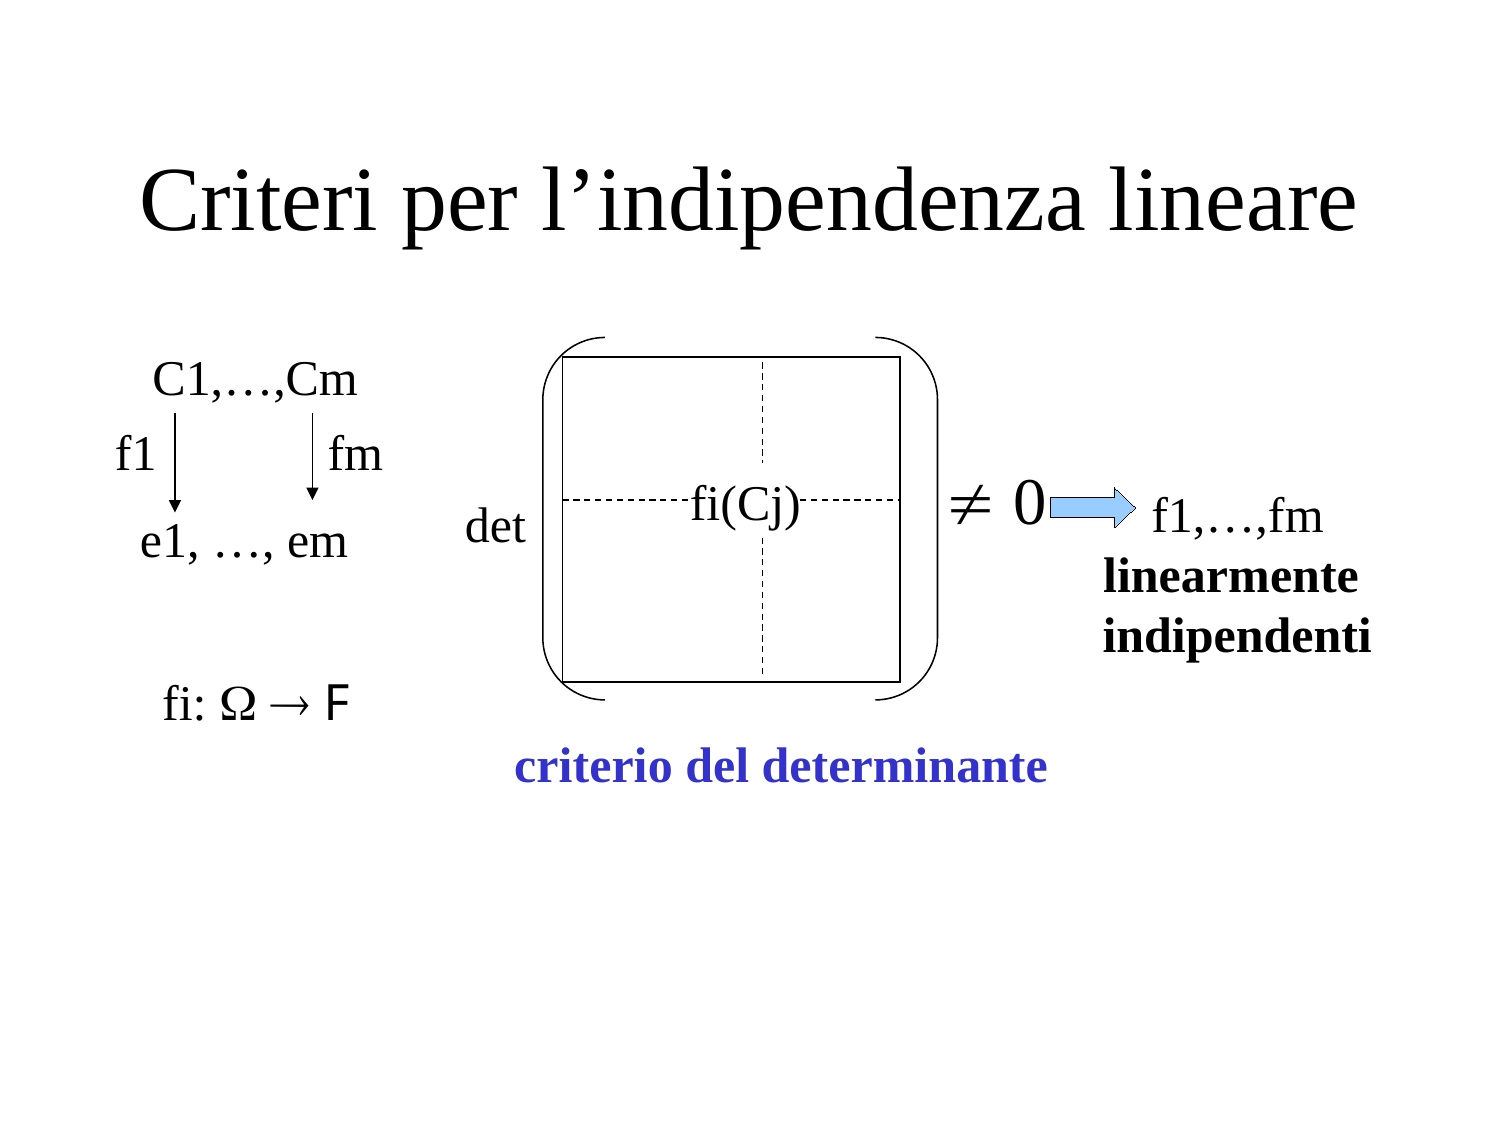

# Criteri per l’indipendenza lineare
C1,…,Cm
f1
fm
e1, …, em
fi:   F
det
 0
f1,…,fm
linearmente
indipendenti
fi(Cj)
criterio del determinante